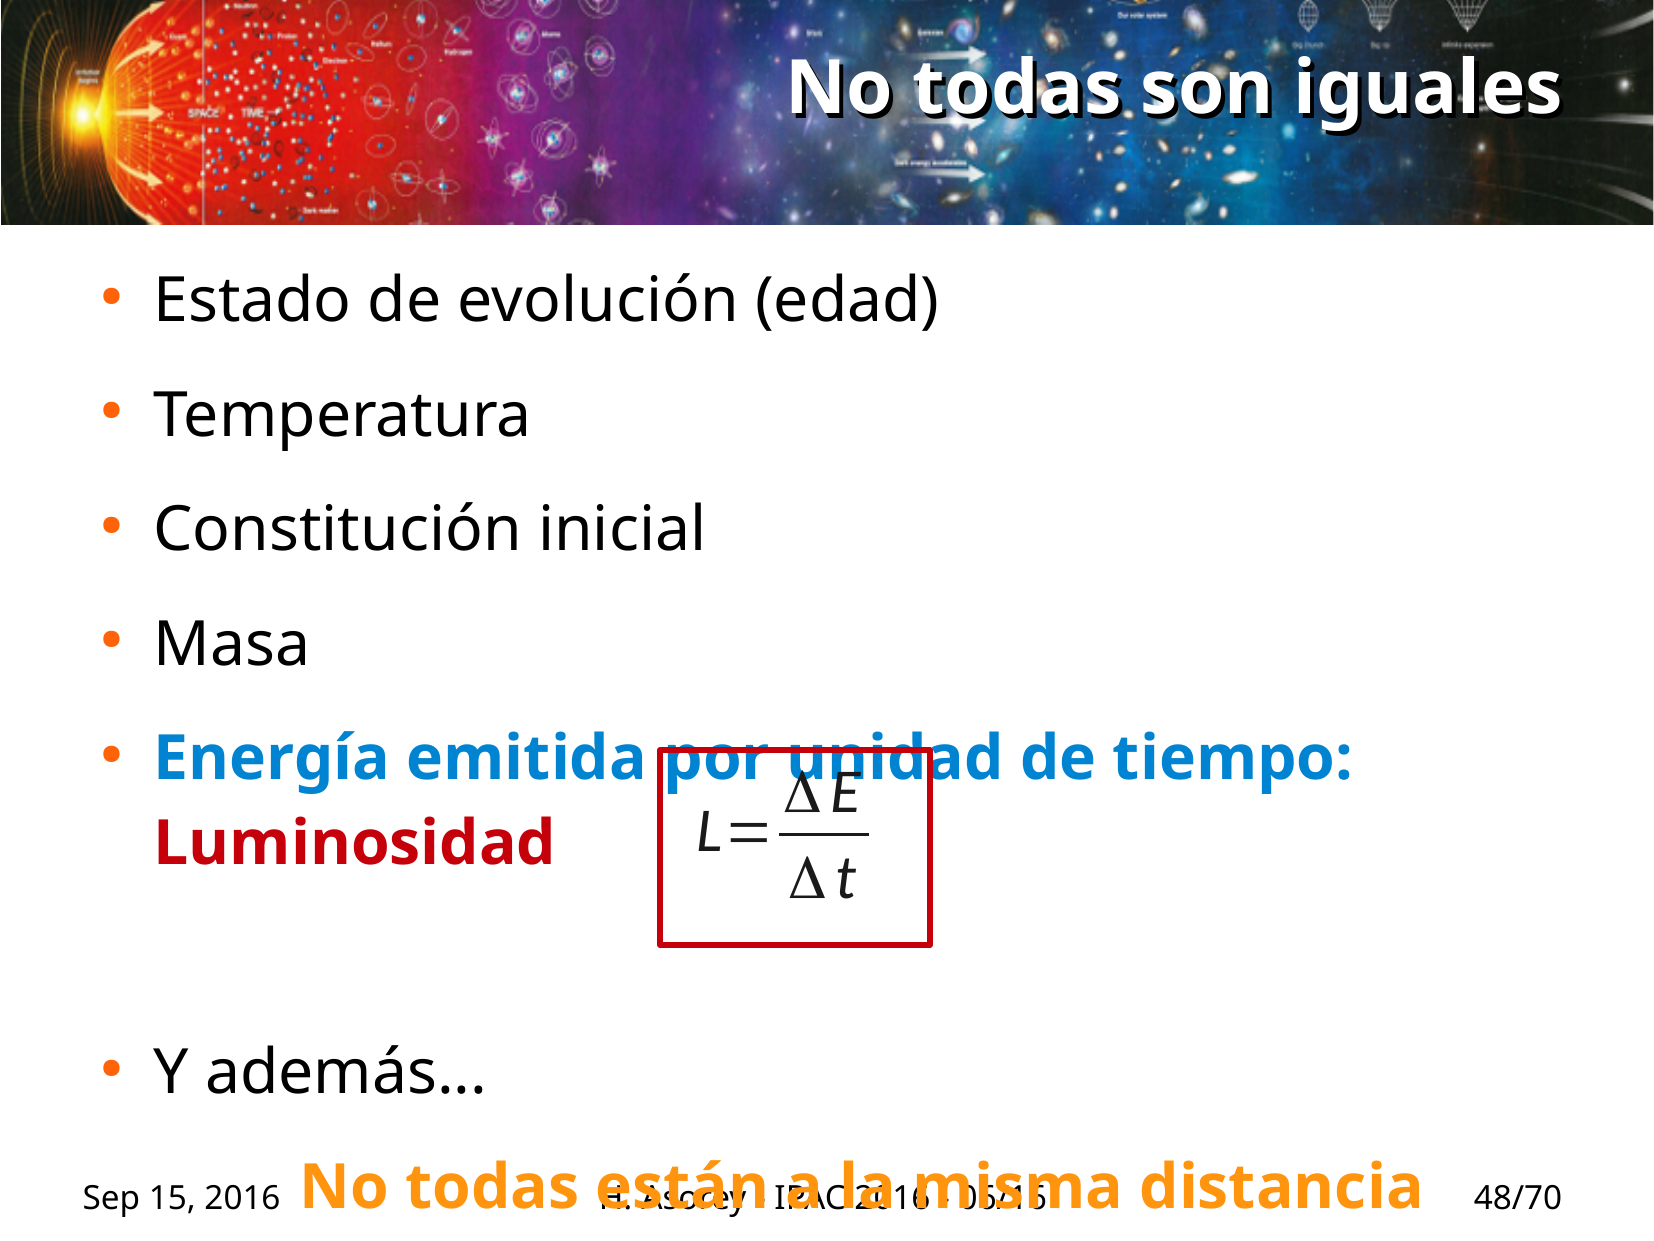

# No todas son iguales
Estado de evolución (edad)
Temperatura
Constitución inicial
Masa
Energía emitida por unidad de tiempo: Luminosidad
Y además...
No todas están a la misma distancia
Sep 15, 2016
H. Asorey - IPAC 2016 - 06/16
48